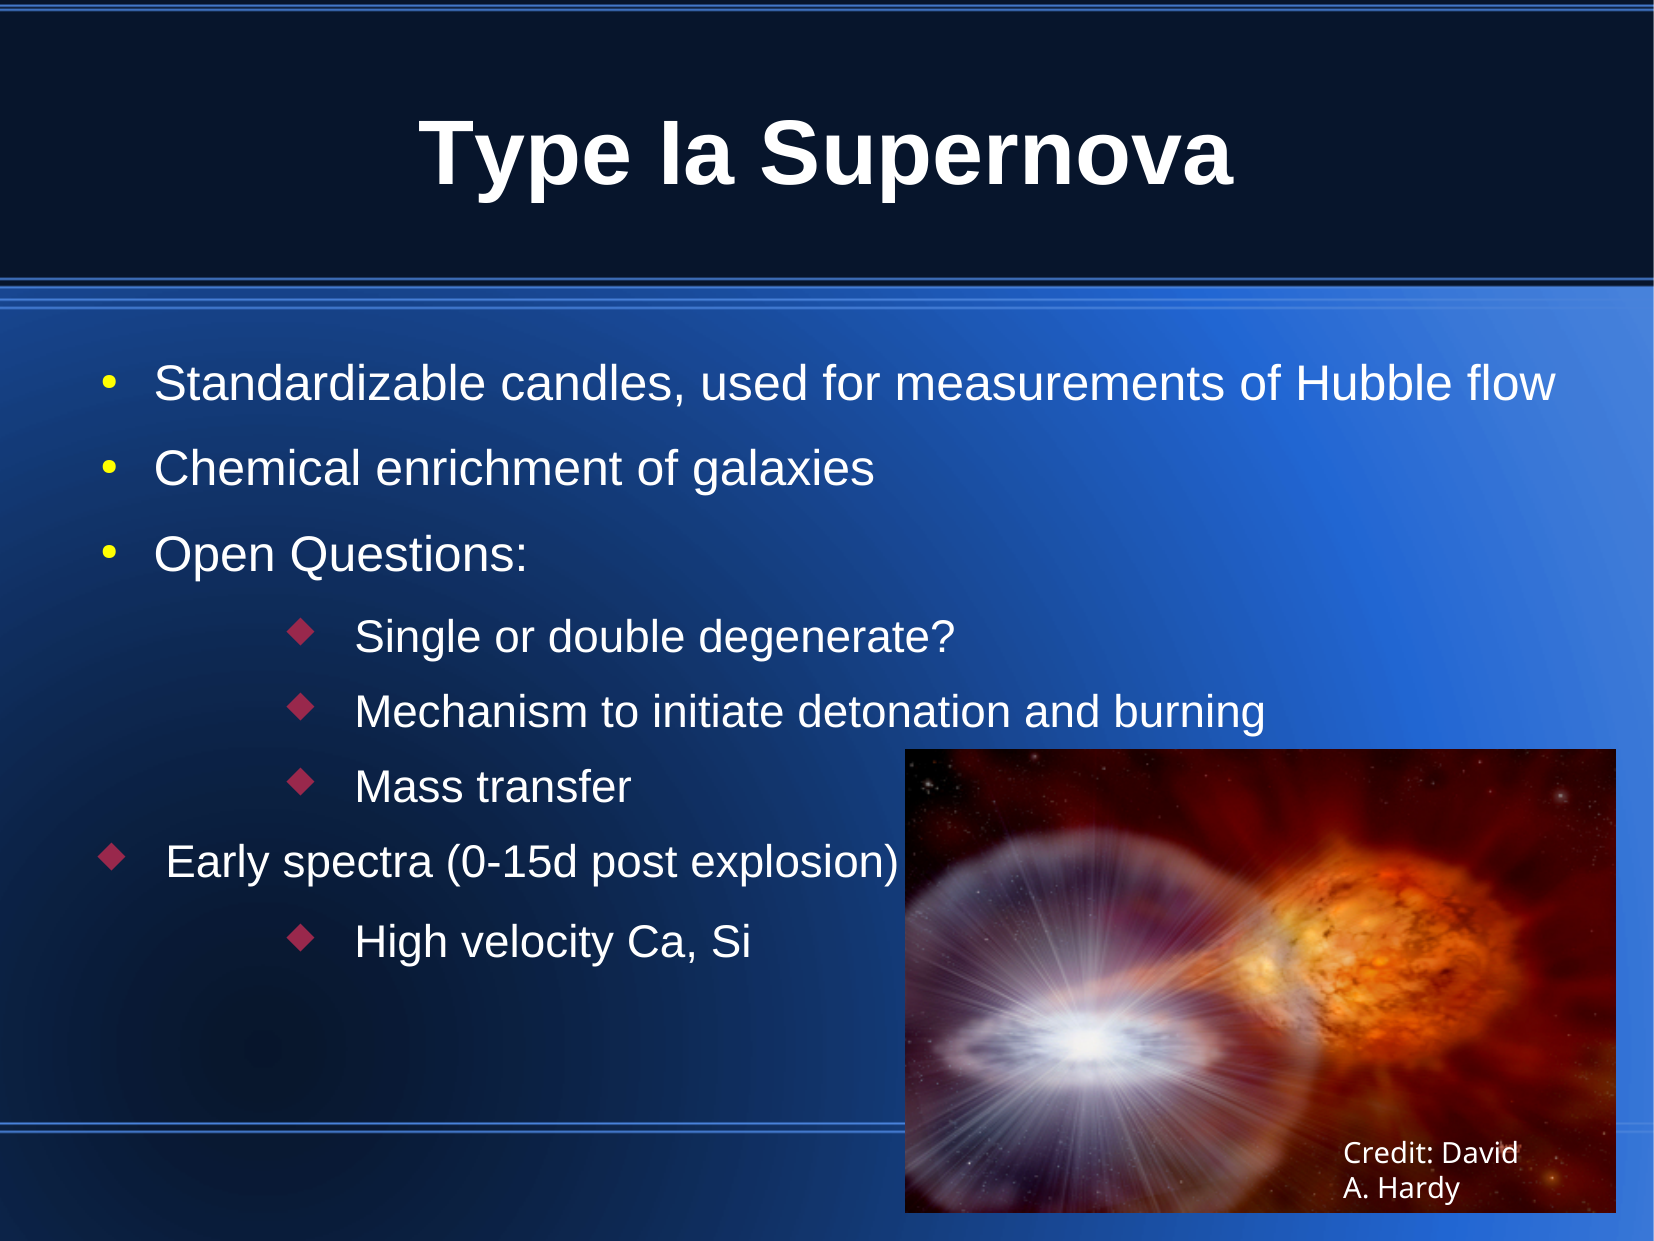

# Type Ia Supernova
Standardizable candles, used for measurements of Hubble flow
Chemical enrichment of galaxies
Open Questions:
Single or double degenerate?
Mechanism to initiate detonation and burning
Mass transfer
Early spectra (0-15d post explosion)
High velocity Ca, Si
Credit: David A. Hardy